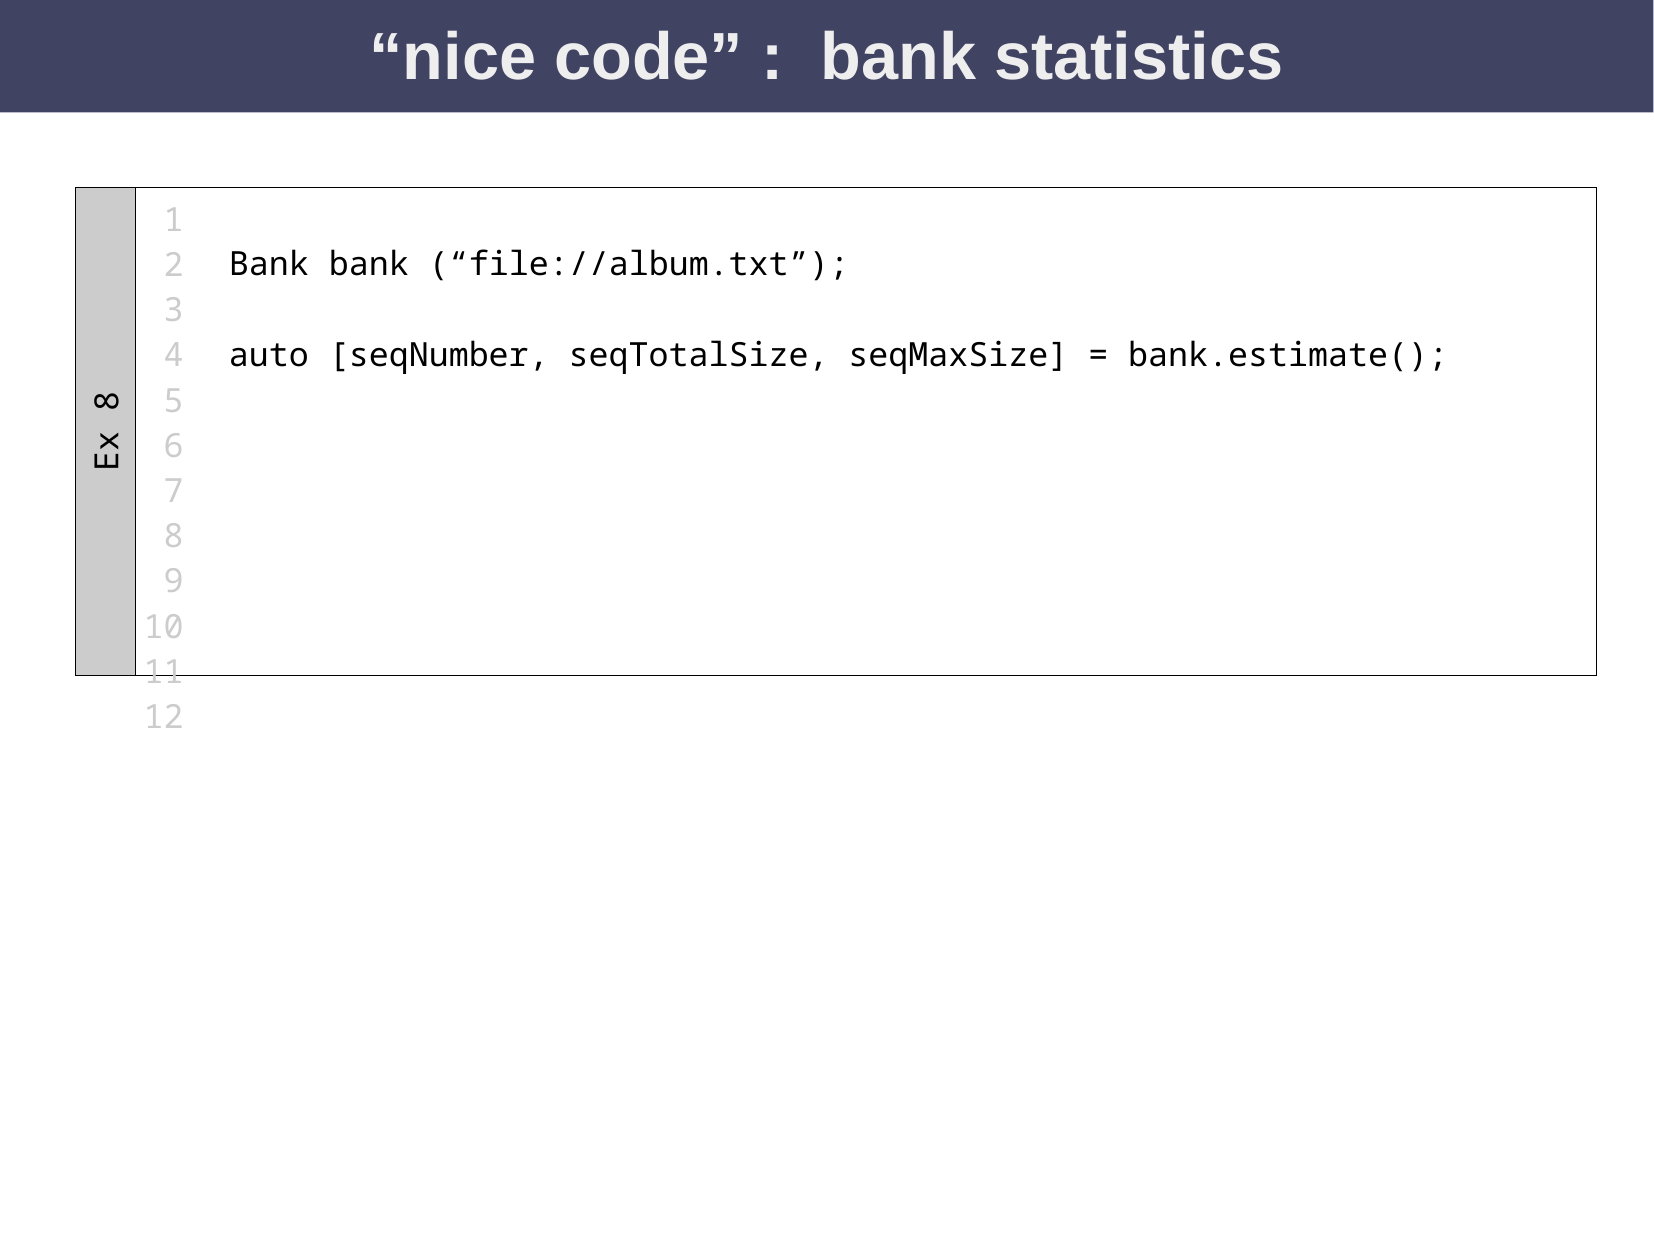

“nice code” : bank statistics
 Bank bank (“file://album.txt”);
 auto [seqNumber, seqTotalSize, seqMaxSize] = bank.estimate();
 1
 2
 3
 4
 5
 6
 7
 8
 9
10
11
12
Ex 8